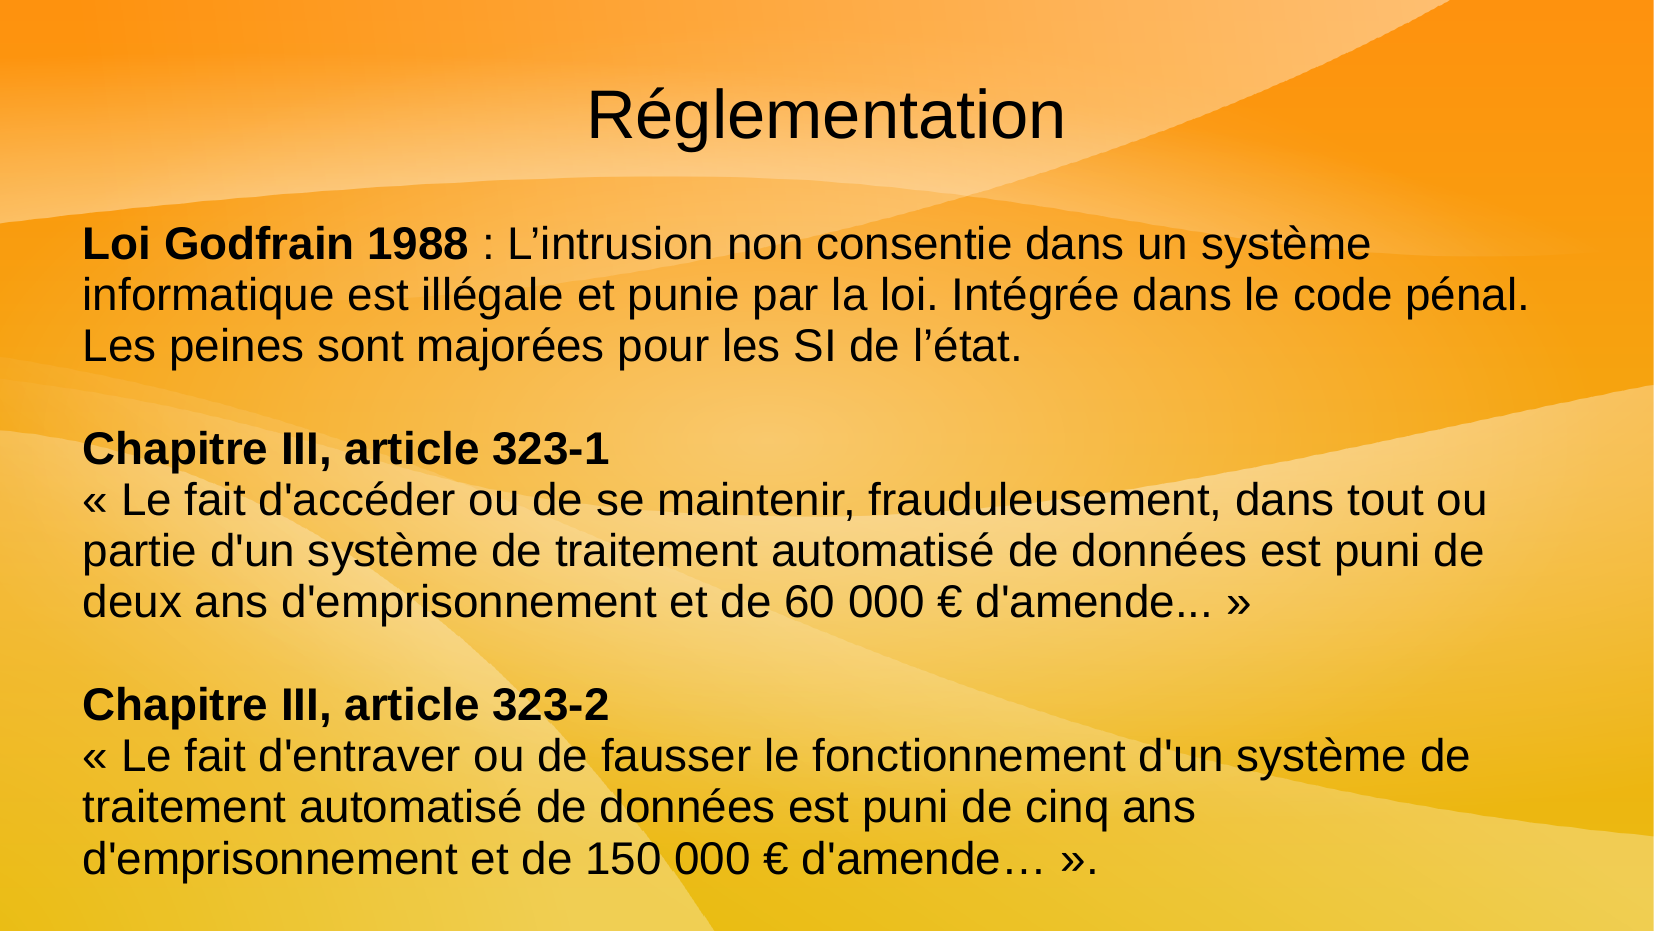

# Réglementation
Loi Godfrain 1988 : L’intrusion non consentie dans un système informatique est illégale et punie par la loi. Intégrée dans le code pénal. Les peines sont majorées pour les SI de l’état.
Chapitre III, article 323-1
« Le fait d'accéder ou de se maintenir, frauduleusement, dans tout ou partie d'un système de traitement automatisé de données est puni de deux ans d'emprisonnement et de 60 000 € d'amende... »
Chapitre III, article 323-2
« Le fait d'entraver ou de fausser le fonctionnement d'un système de
traitement automatisé de données est puni de cinq ans d'emprisonnement et de 150 000 € d'amende… ».